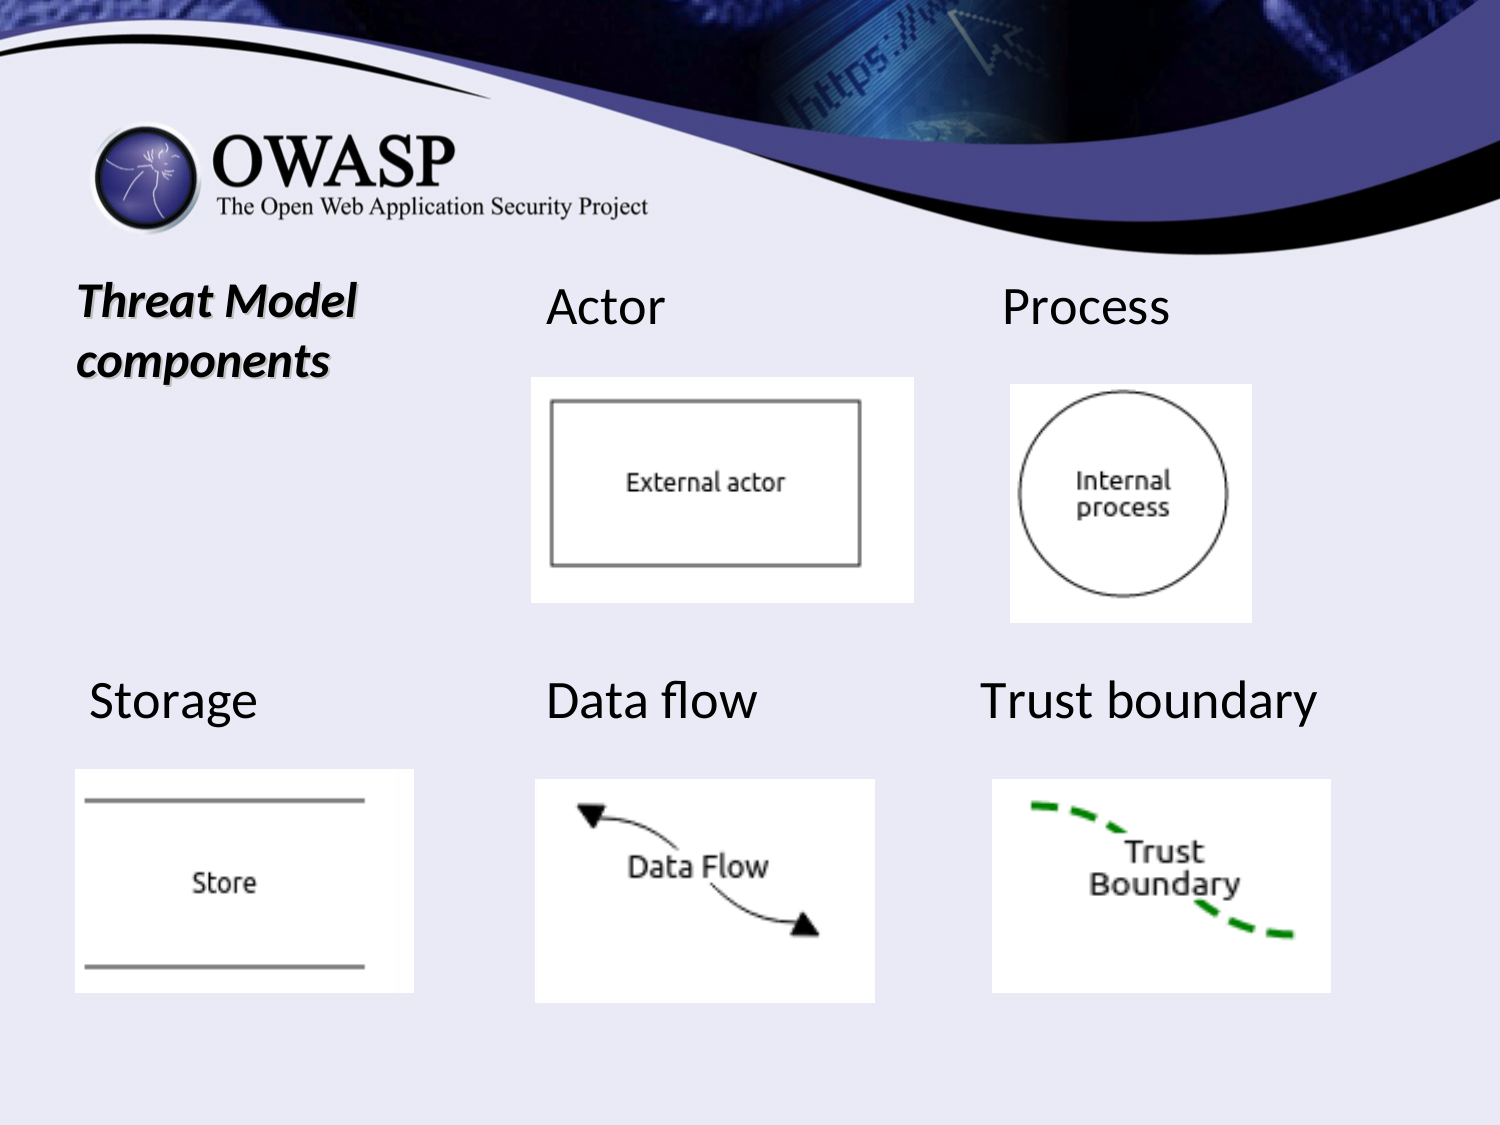

Threat Model components
#
Actor
Process
Storage
Data flow
Trust boundary